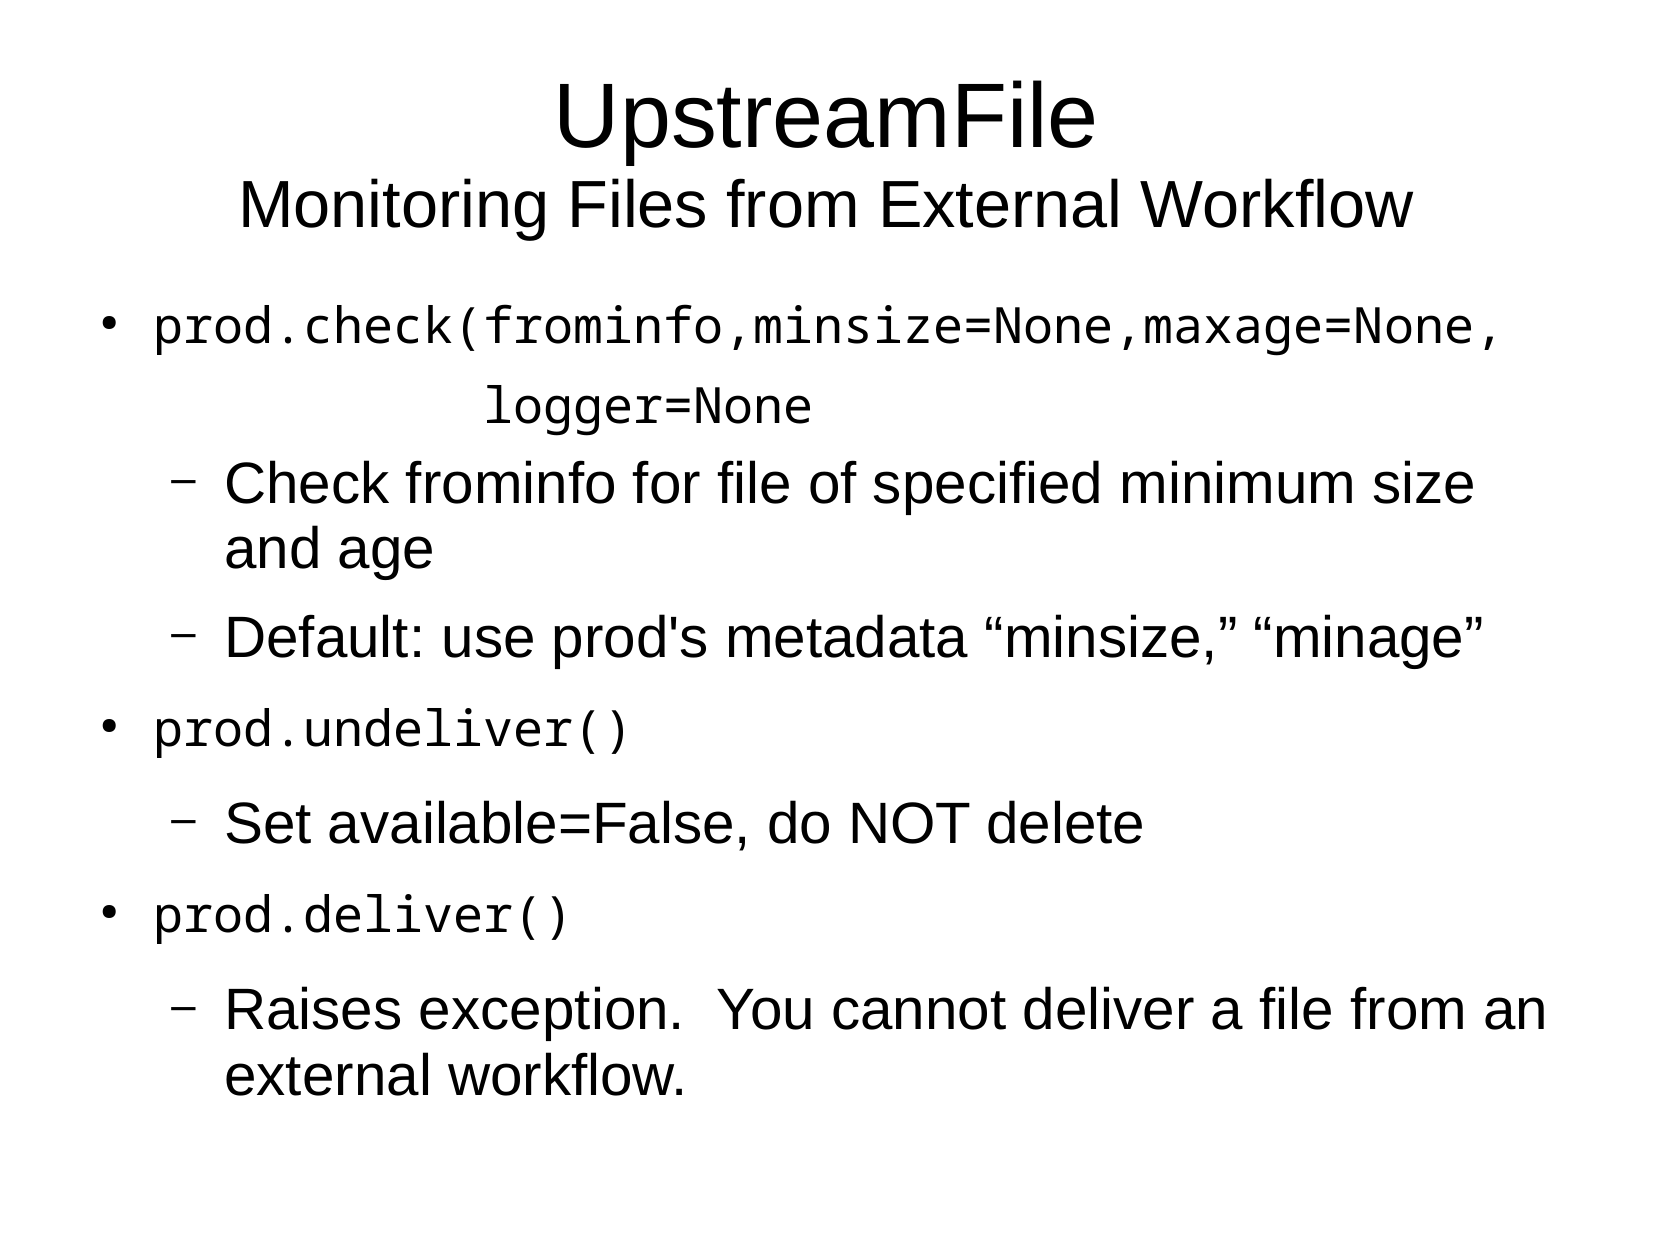

# UpstreamFile Monitoring Files from External Workflow
prod.check(frominfo,minsize=None,maxage=None,
 logger=None
Check frominfo for file of specified minimum size and age
Default: use prod's metadata “minsize,” “minage”
prod.undeliver()
Set available=False, do NOT delete
prod.deliver()
Raises exception. You cannot deliver a file from an external workflow.